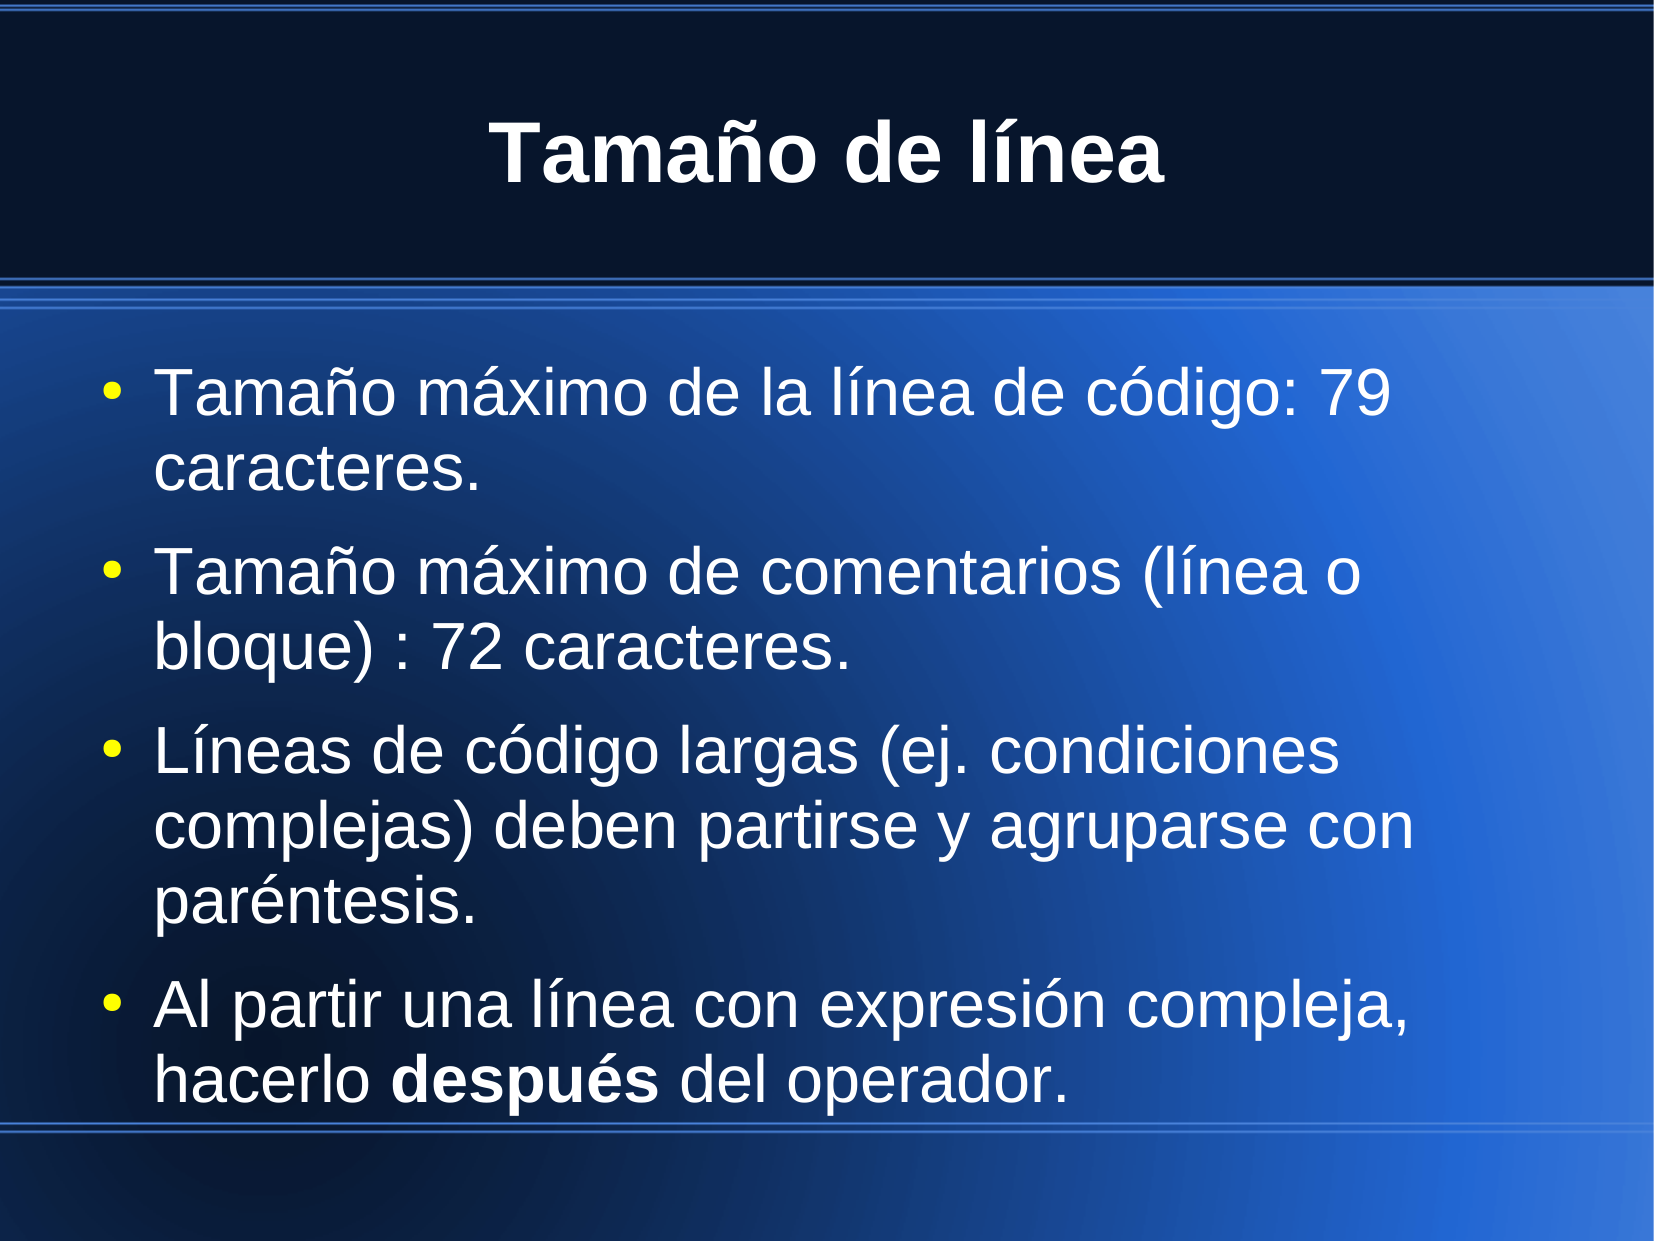

# Tamaño de línea
Tamaño máximo de la línea de código: 79 caracteres.
Tamaño máximo de comentarios (línea o bloque) : 72 caracteres.
Líneas de código largas (ej. condiciones complejas) deben partirse y agruparse con paréntesis.
Al partir una línea con expresión compleja, hacerlo después del operador.